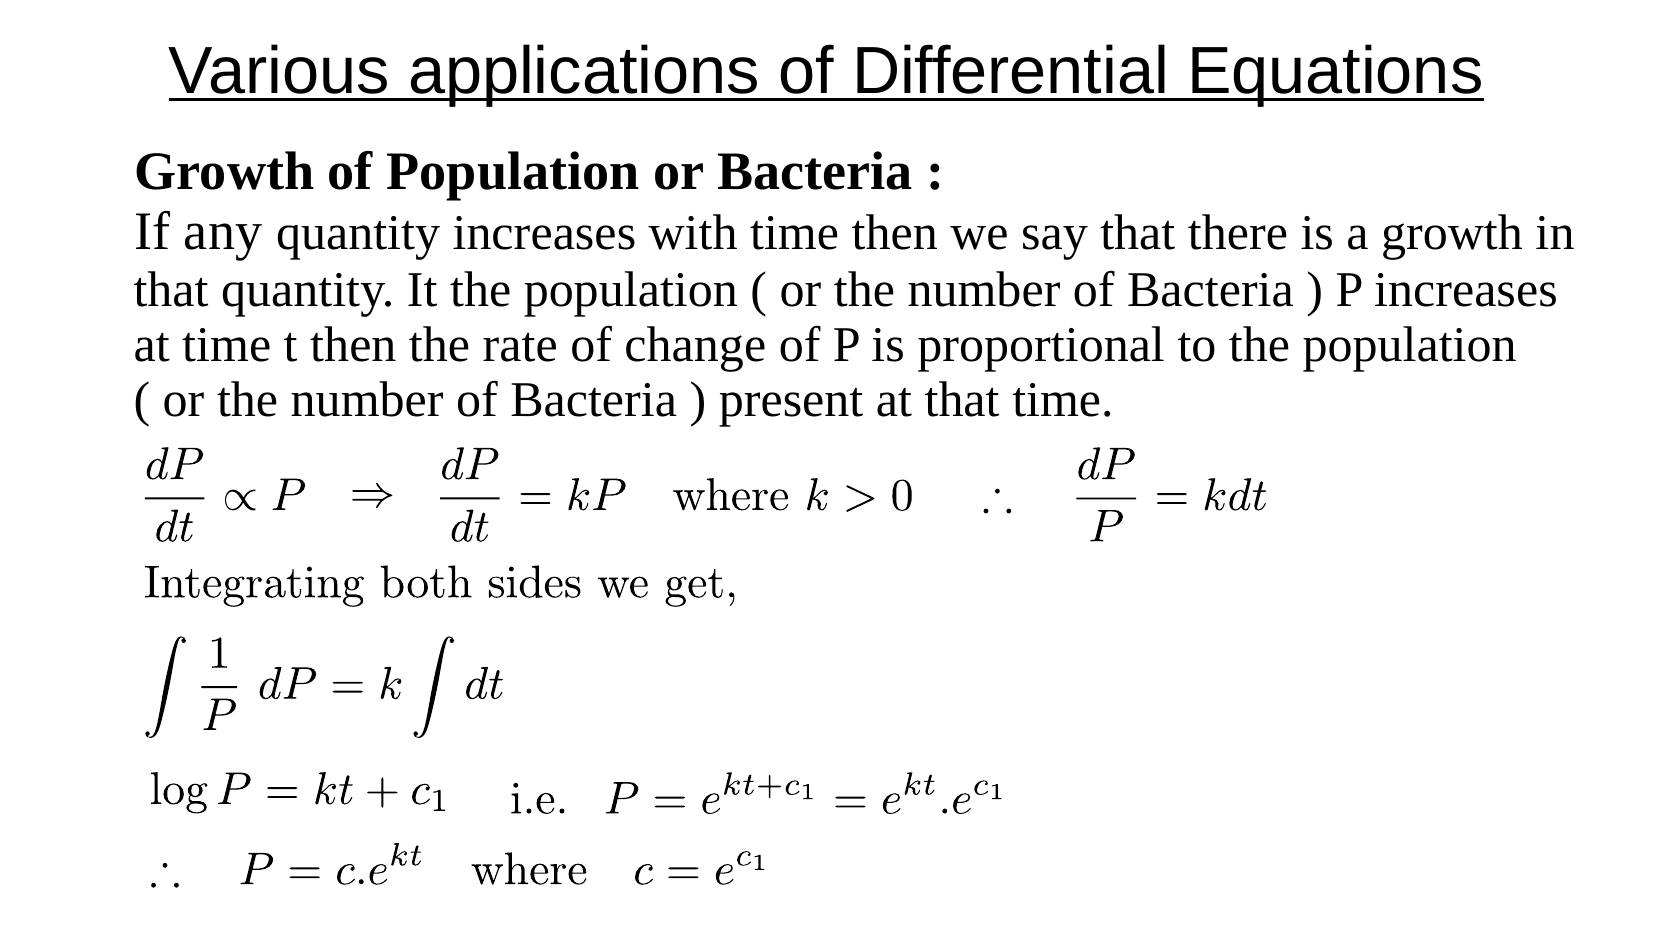

# Various applications of Differential Equations
	 Growth of Population or Bacteria :
	 If any quantity increases with time then we say that there is a growth in
	 that quantity. It the population ( or the number of Bacteria ) P increases
	 at time t then the rate of change of P is proportional to the population
	 ( or the number of Bacteria ) present at that time.